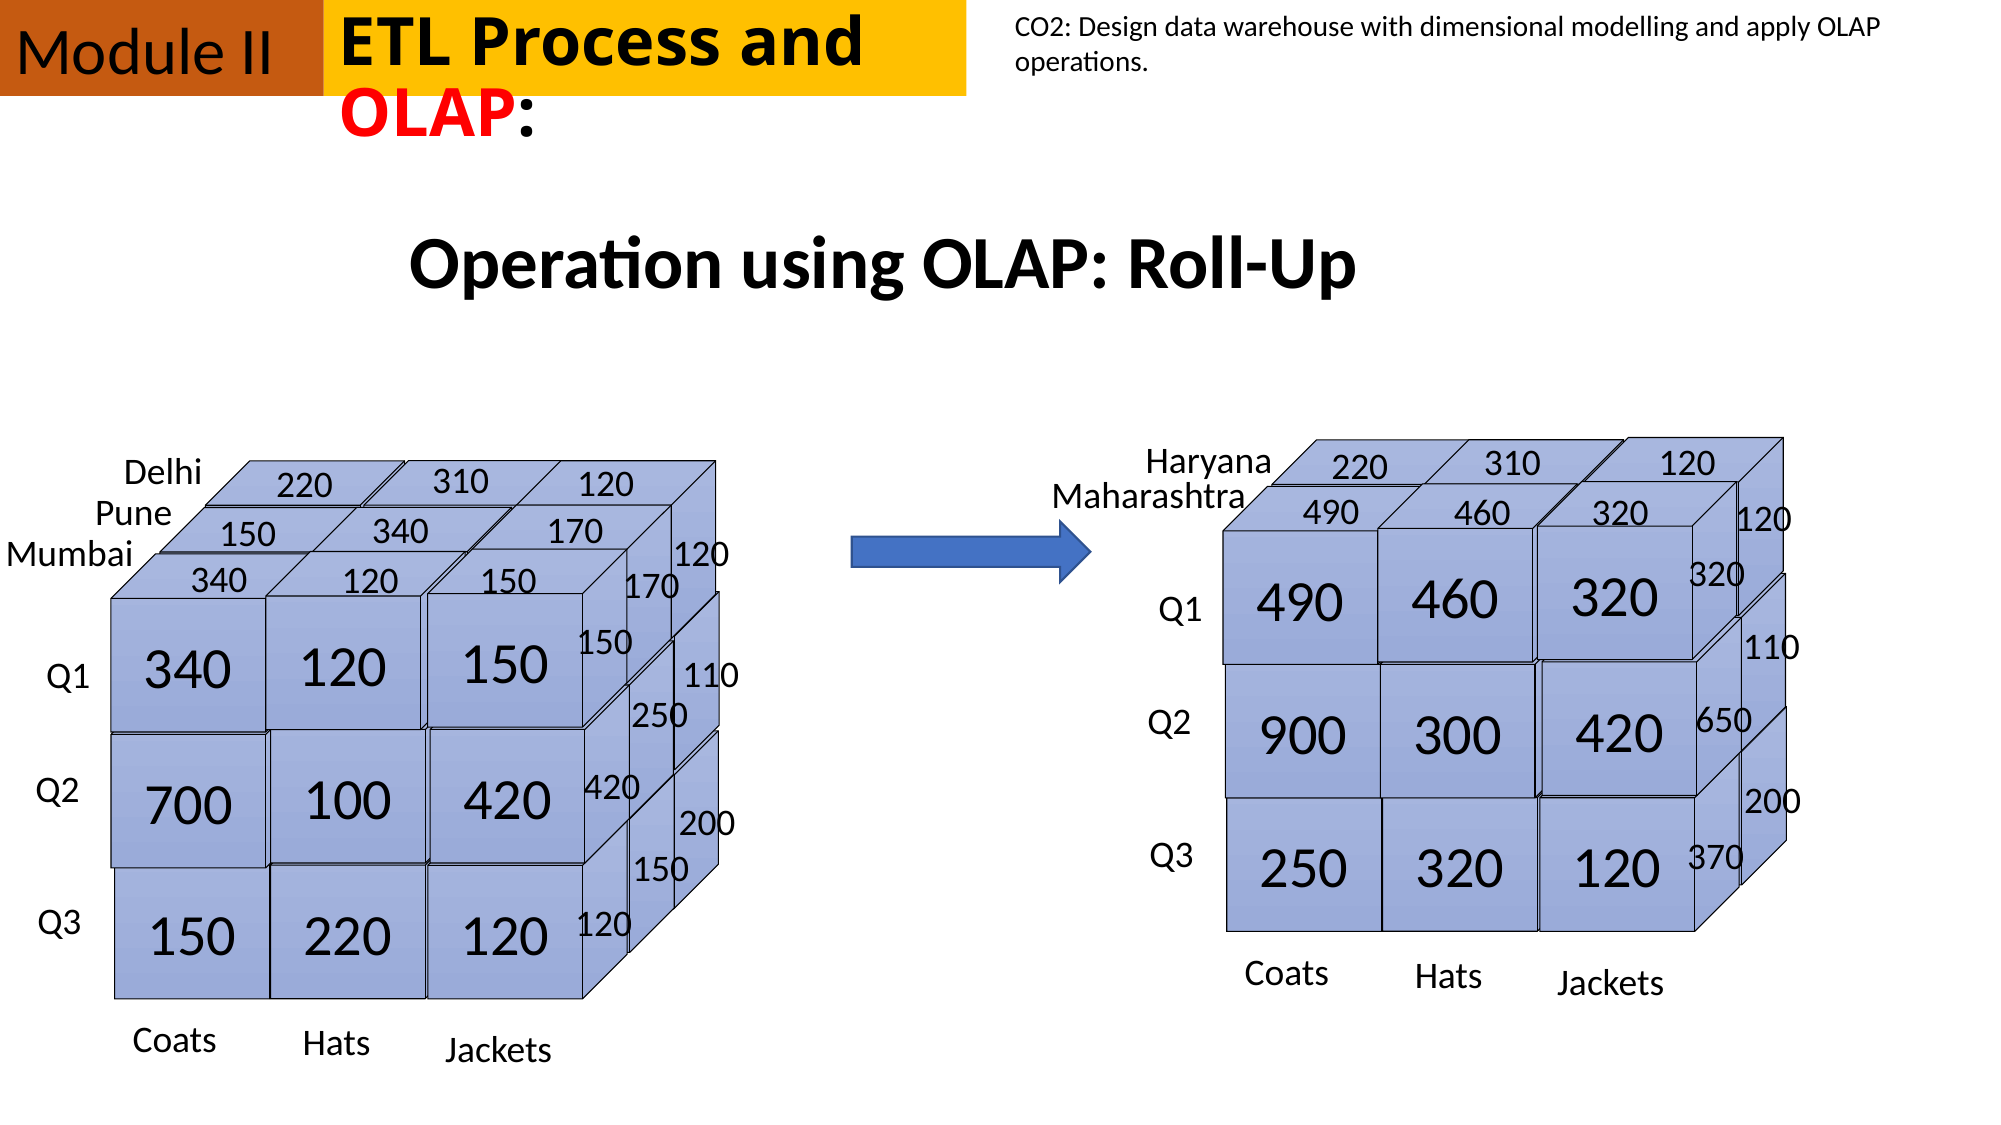

Module II
# ETL Process and OLAP:
CO2: Design data warehouse with dimensional modelling and apply OLAP operations.
Operation using OLAP: Roll-Up
Haryana
310
120
220
Delhi
310
120
220
310
120
220
Maharashtra
490
Pune
460
320
320
460
490
120
340
170
150
120
Mumbai
150
300
320
340
120
150
150
120
340
170
Q1
100
150
300
150
110
420
300
900
110
Q1
400
420
250
100
420
650
Q2
700
400
420
200
320
250
120
420
Q2
200
200
220
150
120
Q3
370
150
Q3
120
Coats
Hats
Jackets
Coats
Hats
Jackets